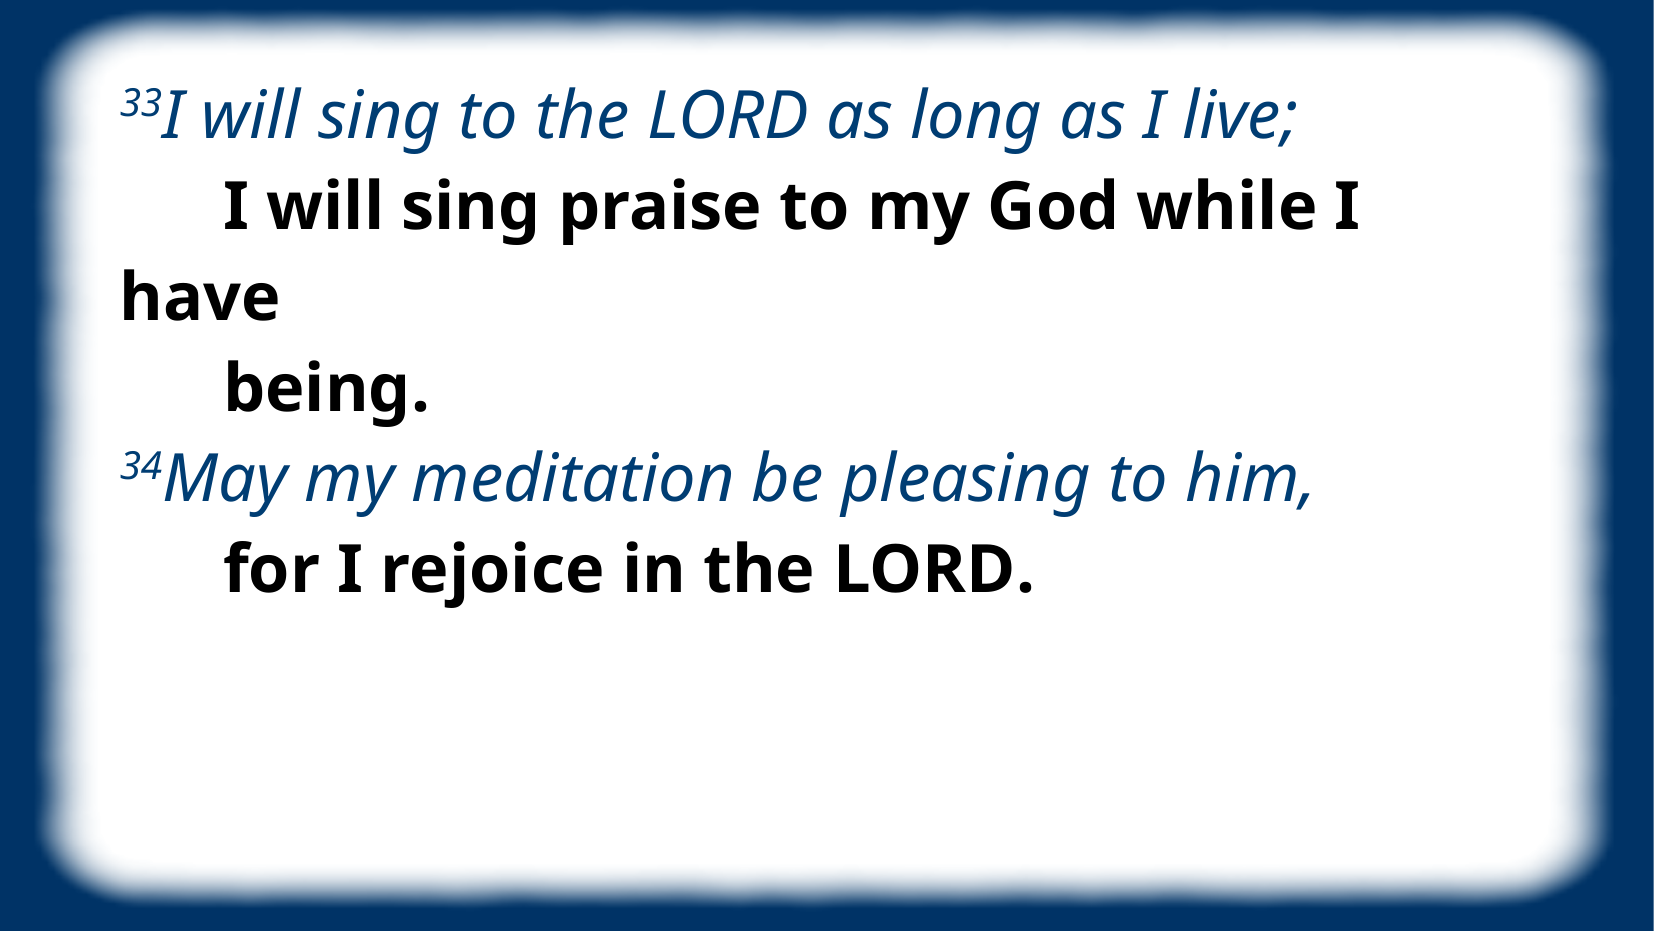

33I will sing to the Lord as long as I live;
 I will sing praise to my God while I have
 being.
34May my meditation be pleasing to him,
 for I rejoice in the Lord.